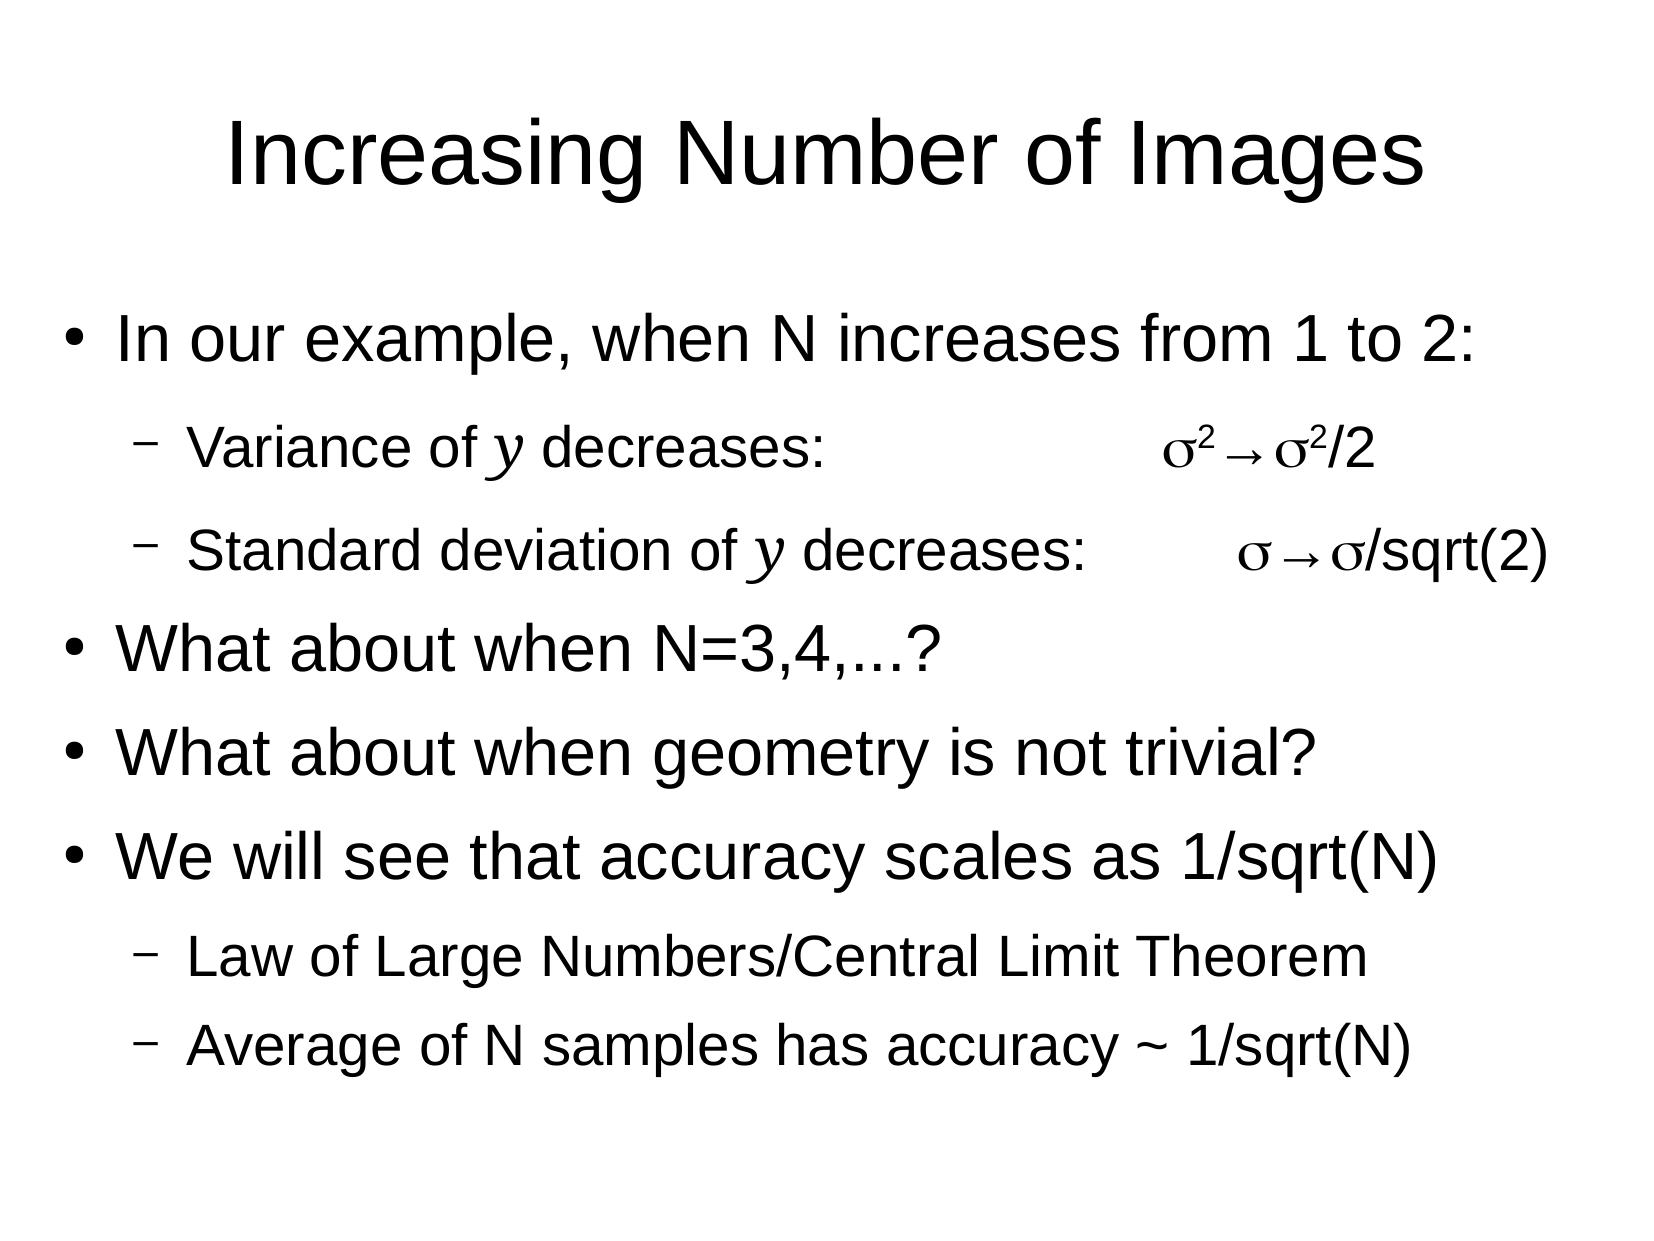

# Increasing Number of Images
In our example, when N increases from 1 to 2:
Variance of y decreases:	 				s2→s2/2
Standard deviation of y decreases:		s→s/sqrt(2)
What about when N=3,4,...?
What about when geometry is not trivial?
We will see that accuracy scales as 1/sqrt(N)
Law of Large Numbers/Central Limit Theorem
Average of N samples has accuracy ~ 1/sqrt(N)